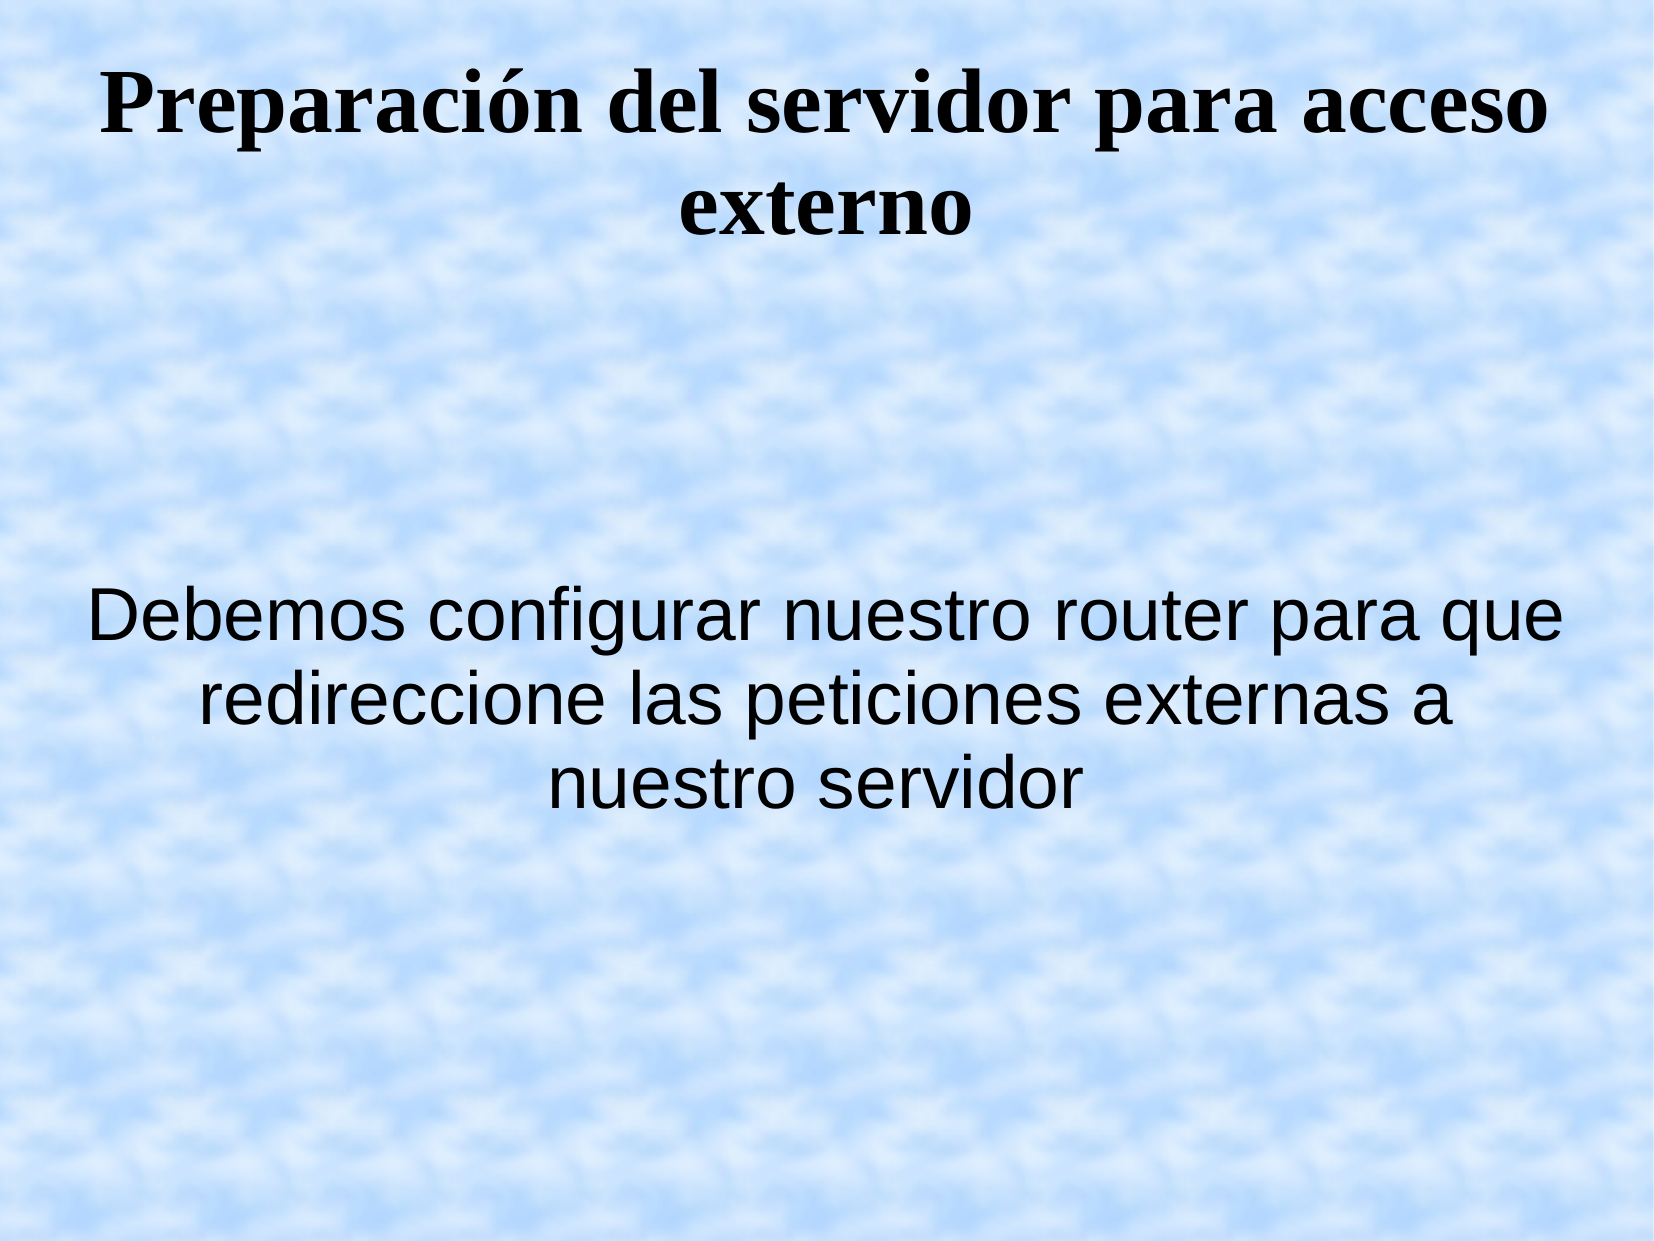

# Preparación del servidor para acceso externo
Debemos configurar nuestro router para que redireccione las peticiones externas a nuestro servidor